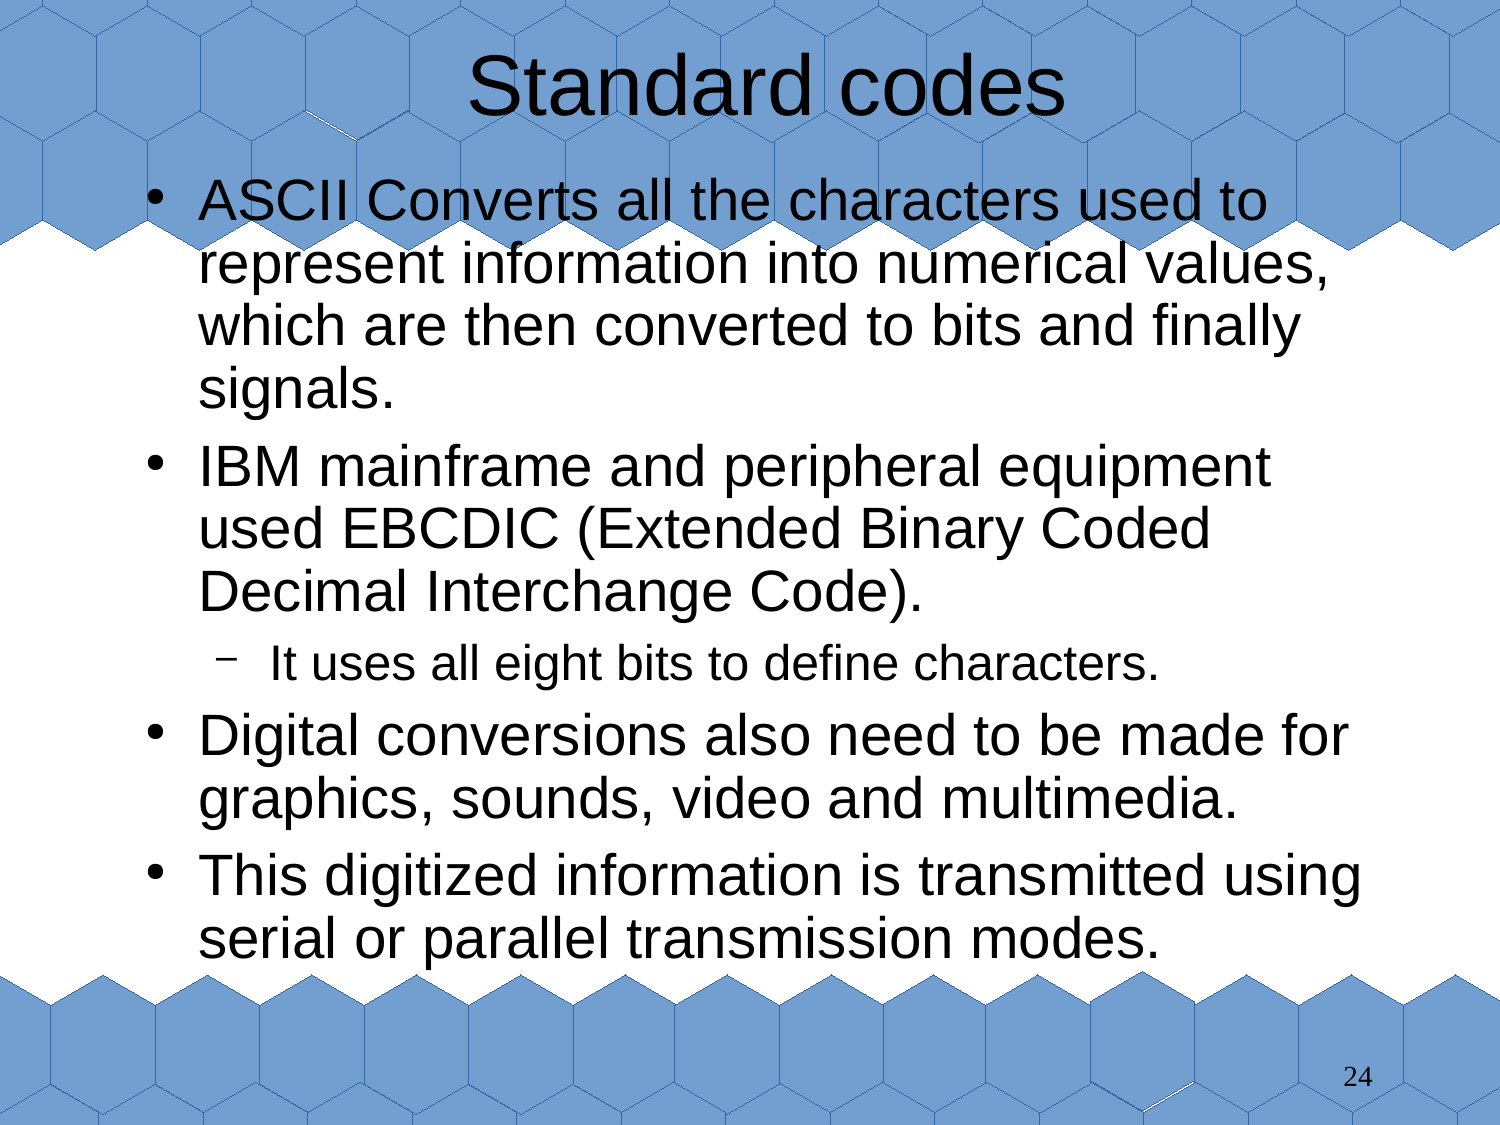

# Standard codes
ASCII Converts all the characters used to represent information into numerical values, which are then converted to bits and finally signals.
IBM mainframe and peripheral equipment used EBCDIC (Extended Binary Coded Decimal Interchange Code).
It uses all eight bits to define characters.
Digital conversions also need to be made for graphics, sounds, video and multimedia.
This digitized information is transmitted using serial or parallel transmission modes.